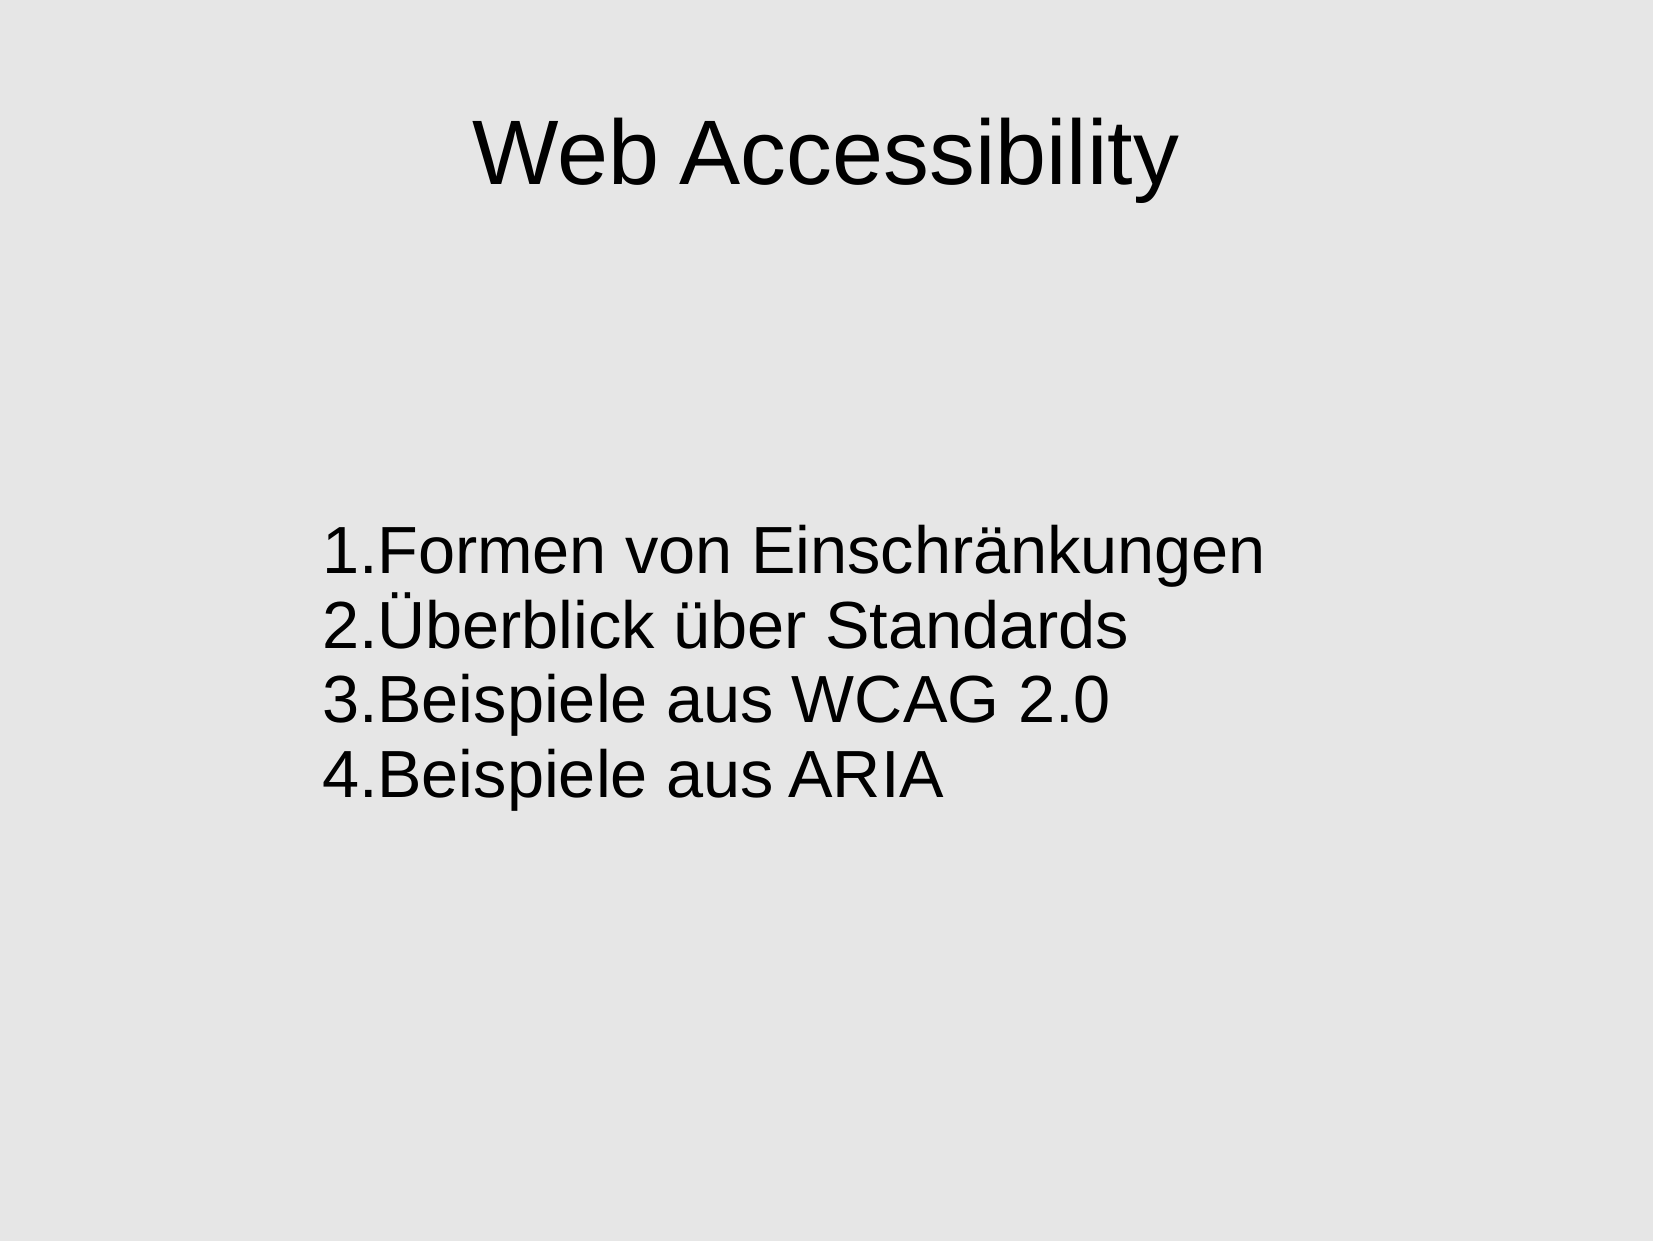

# Web Accessibility
Formen von Einschränkungen
Überblick über Standards
Beispiele aus WCAG 2.0
Beispiele aus ARIA